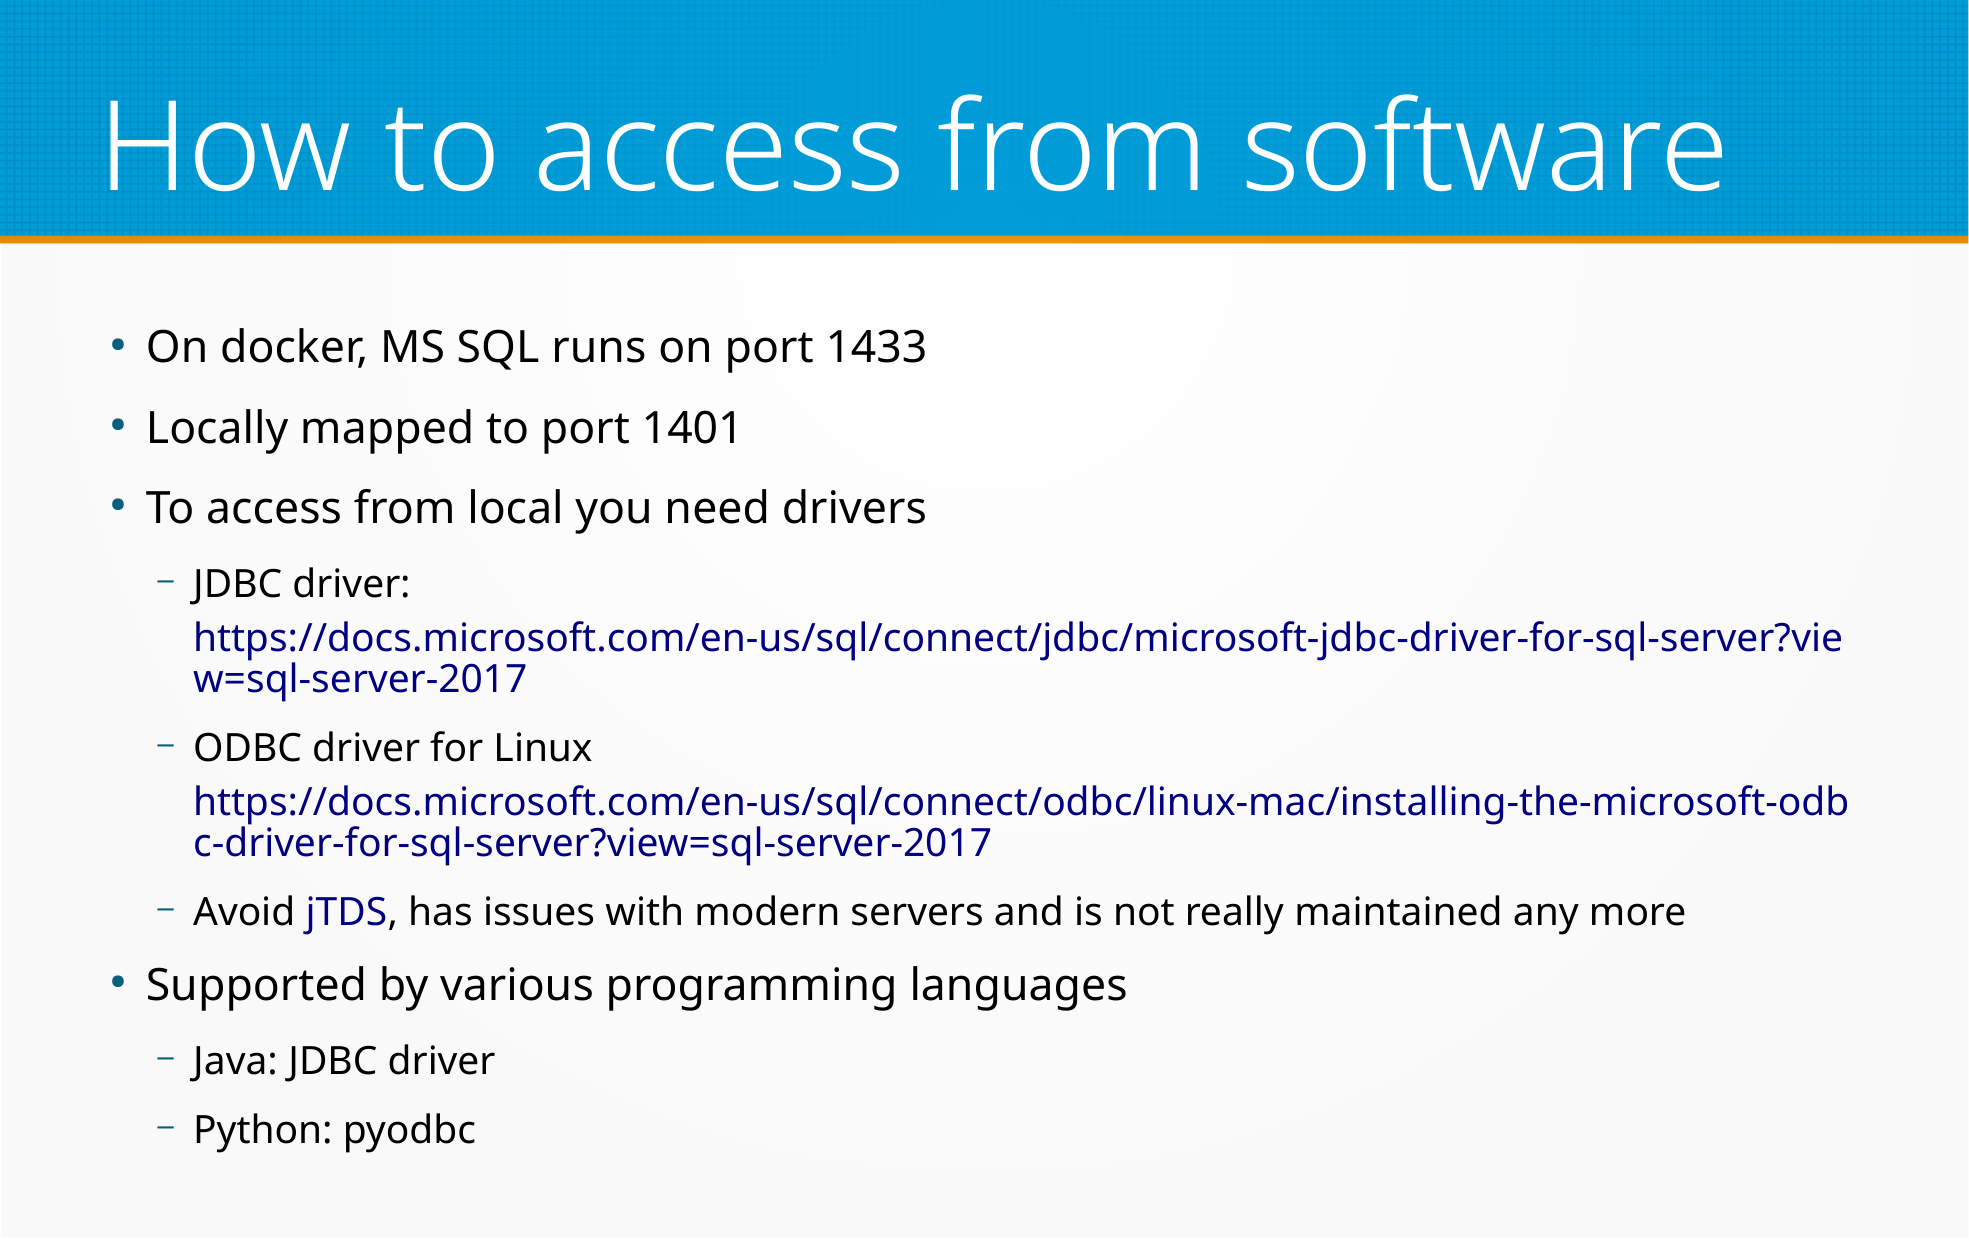

# How to access from software
On docker, MS SQL runs on port 1433
Locally mapped to port 1401
To access from local you need drivers
JDBC driver: https://docs.microsoft.com/en-us/sql/connect/jdbc/microsoft-jdbc-driver-for-sql-server?view=sql-server-2017
ODBC driver for Linux https://docs.microsoft.com/en-us/sql/connect/odbc/linux-mac/installing-the-microsoft-odbc-driver-for-sql-server?view=sql-server-2017
Avoid jTDS, has issues with modern servers and is not really maintained any more
Supported by various programming languages
Java: JDBC driver
Python: pyodbc